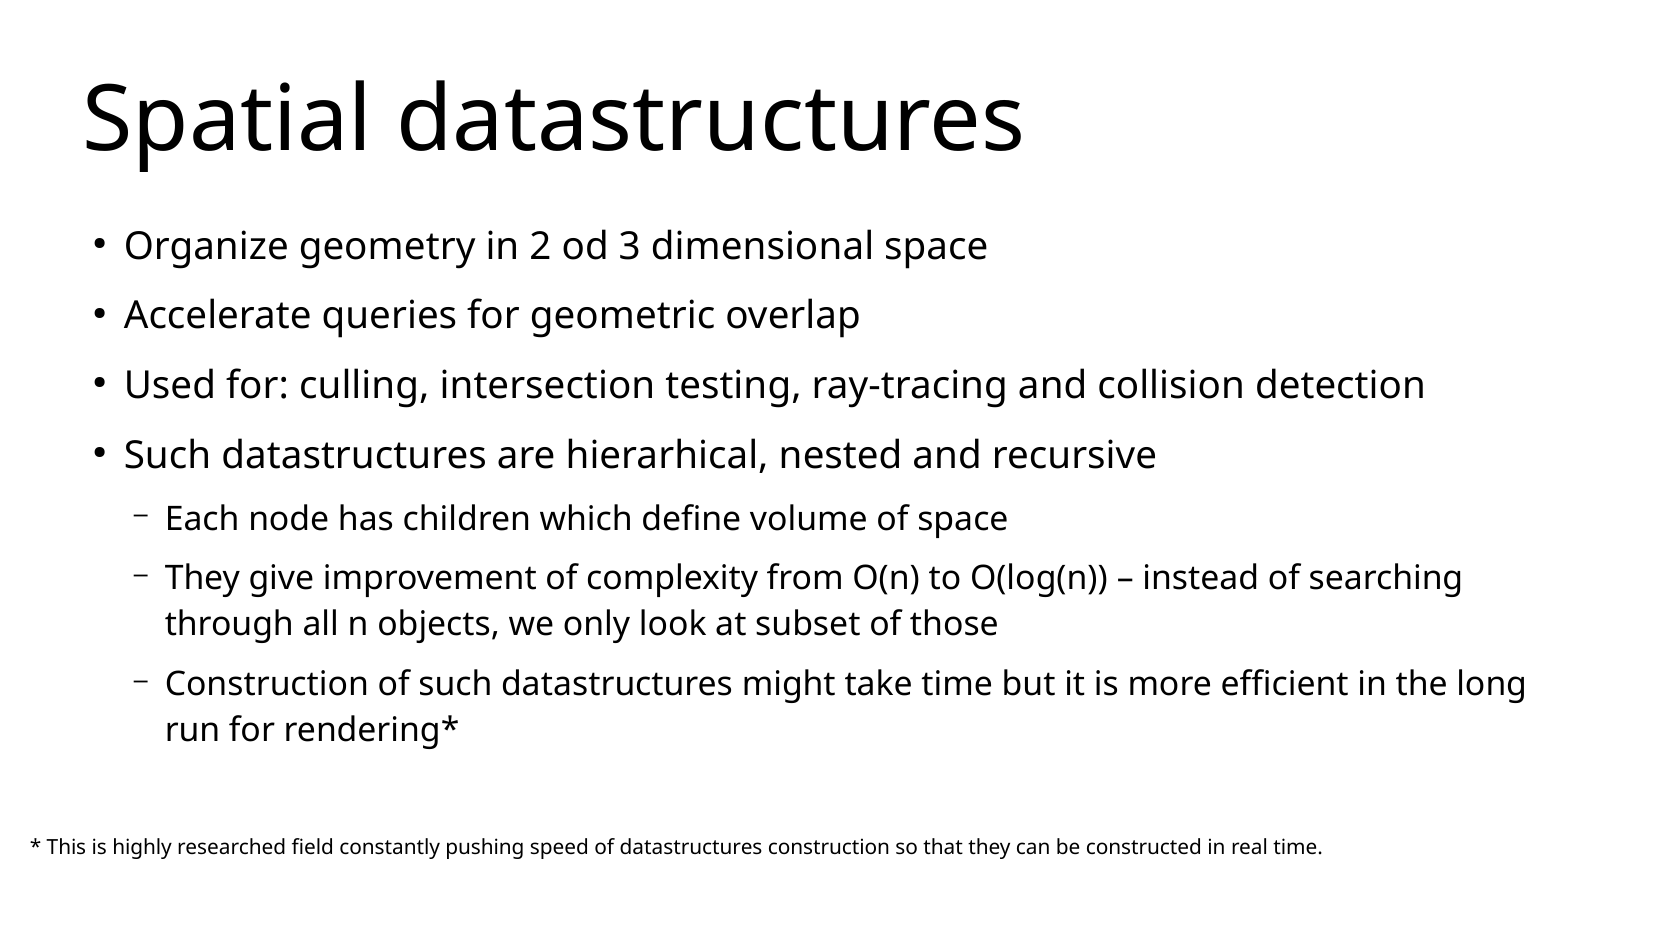

# Spatial datastructures
Organize geometry in 2 od 3 dimensional space
Accelerate queries for geometric overlap
Used for: culling, intersection testing, ray-tracing and collision detection
Such datastructures are hierarhical, nested and recursive
Each node has children which define volume of space
They give improvement of complexity from O(n) to O(log(n)) – instead of searching through all n objects, we only look at subset of those
Construction of such datastructures might take time but it is more efficient in the long run for rendering*
* This is highly researched field constantly pushing speed of datastructures construction so that they can be constructed in real time.